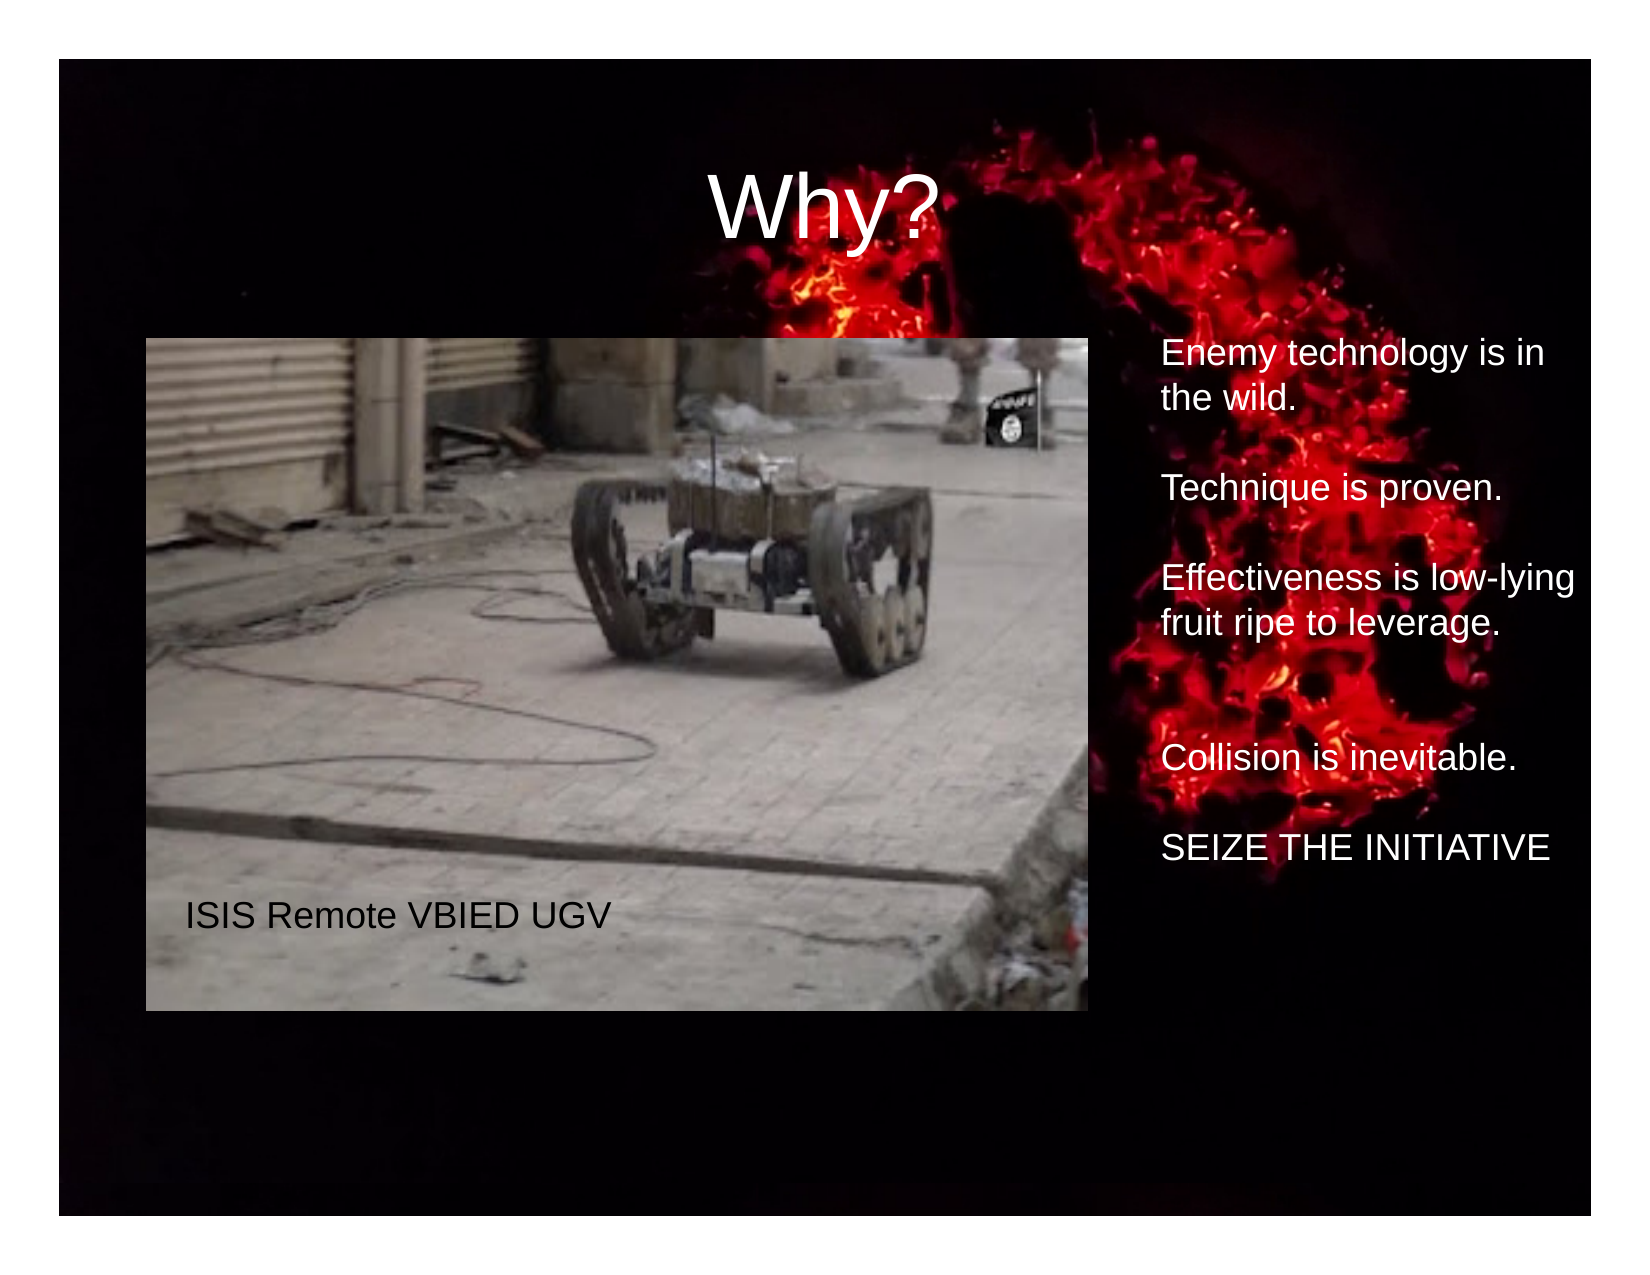

Why?
Enemy technology is in the wild.
Technique is proven.
Effectiveness is low-lying fruit ripe to leverage.
Collision is inevitable.
SEIZE THE INITIATIVE
ISIS Remote VBIED UGV